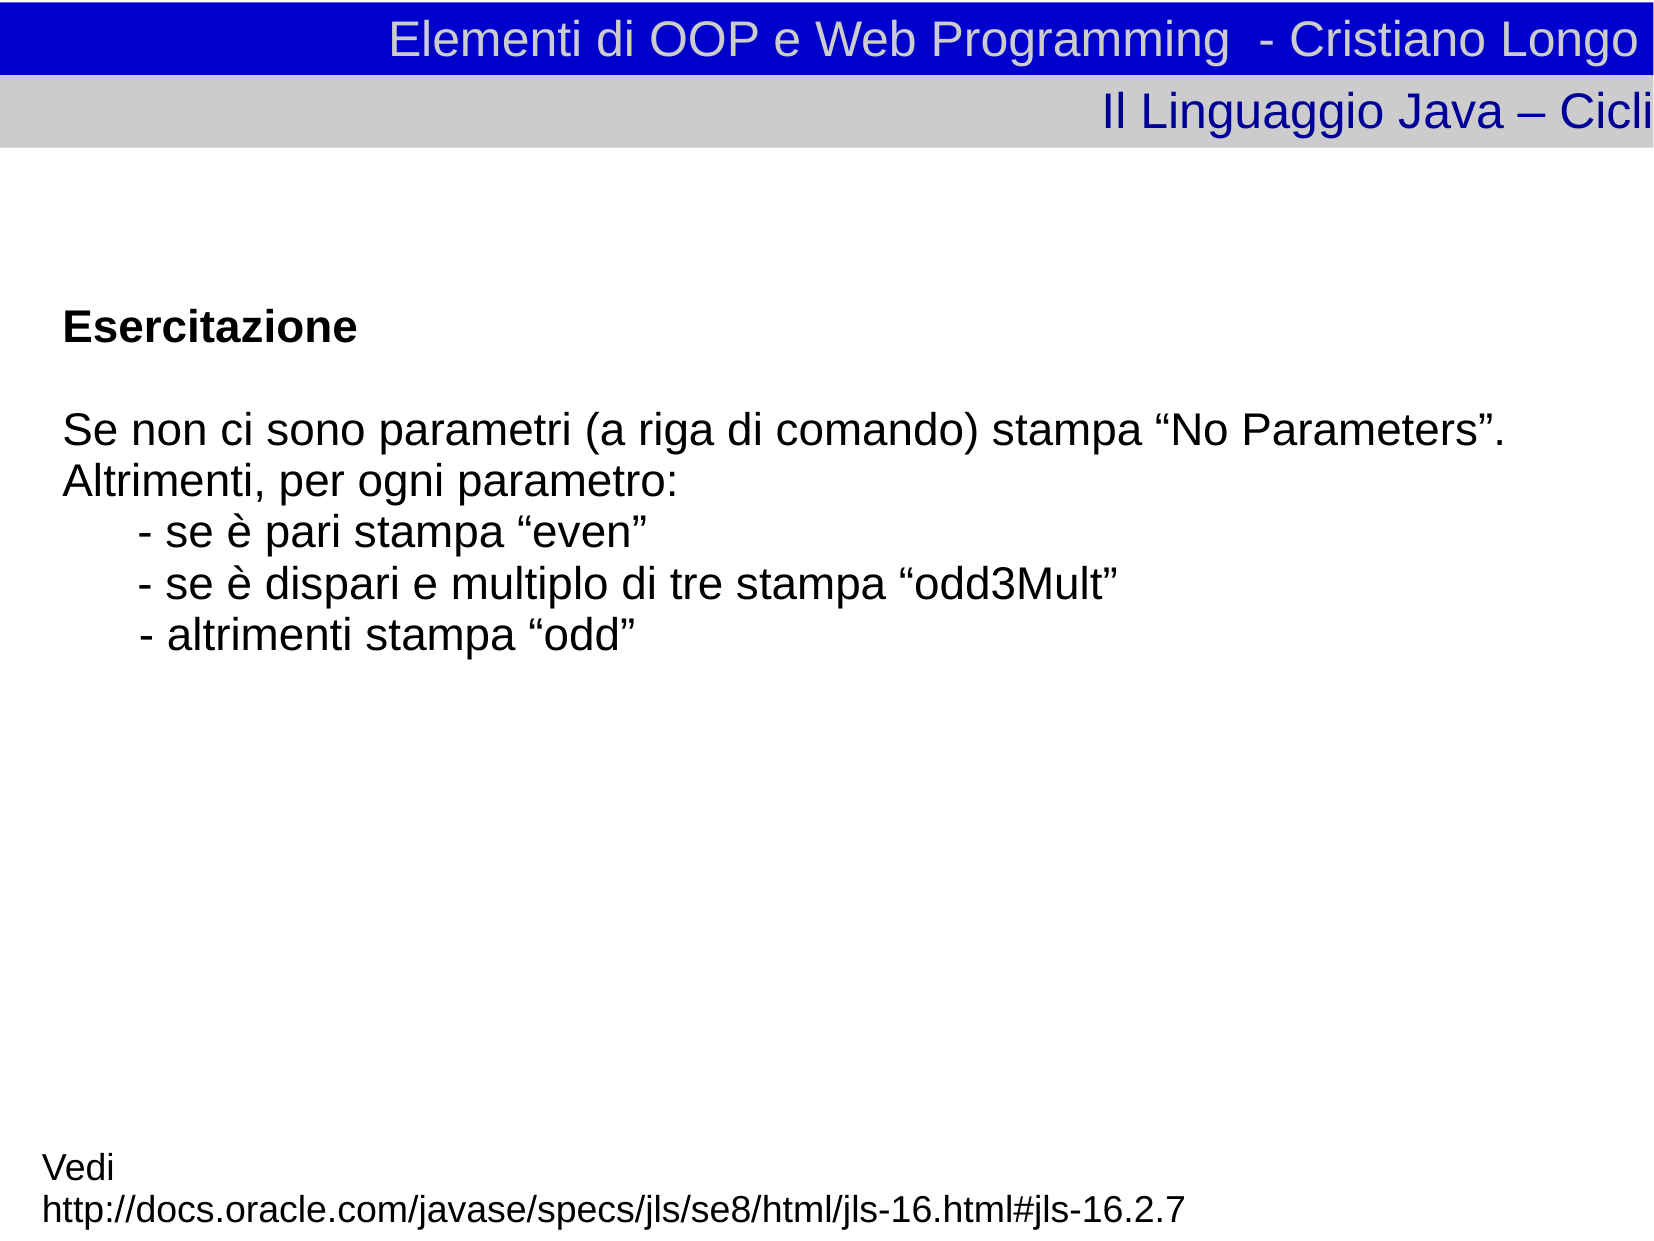

# Elementi di OOP e Web Programming - Cristiano Longo
Il Linguaggio Java – Cicli
Esercitazione
Se non ci sono parametri (a riga di comando) stampa “No Parameters”. Altrimenti, per ogni parametro:
	- se è pari stampa “even”
	- se è dispari e multiplo di tre stampa “odd3Mult”
 - altrimenti stampa “odd”
Vedi
http://docs.oracle.com/javase/specs/jls/se8/html/jls-16.html#jls-16.2.7